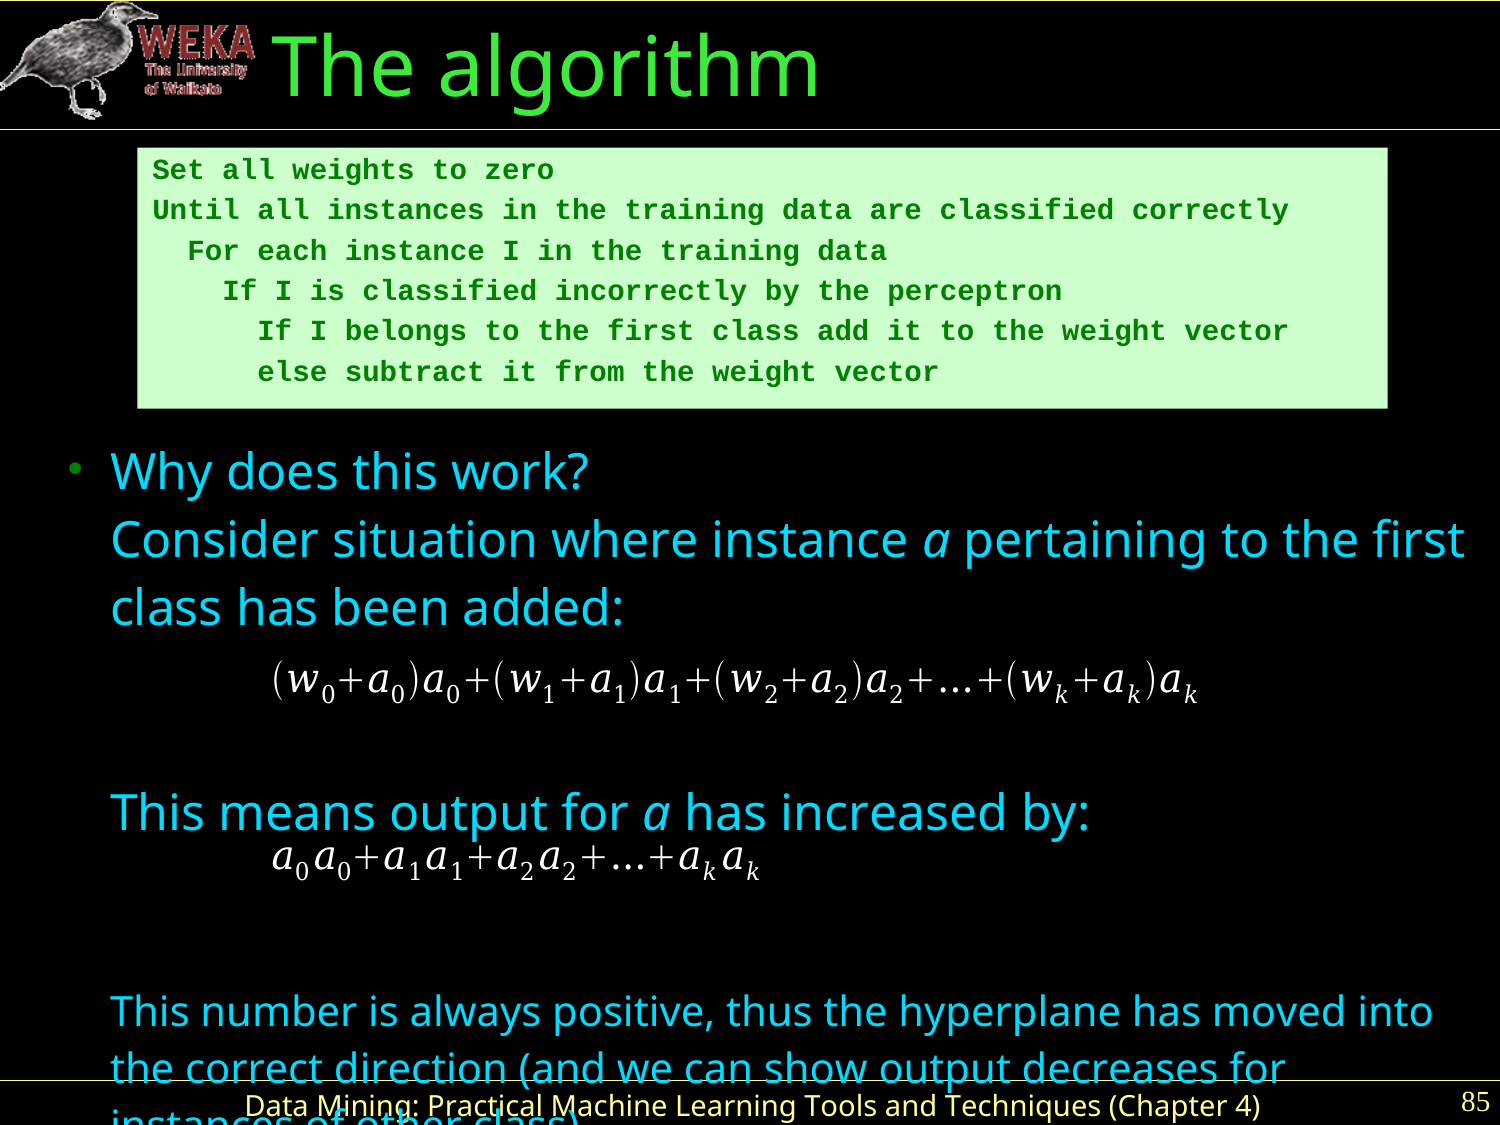

# The algorithm
Set all weights to zero
Until all instances in the training data are classified correctly
 For each instance I in the training data
 If I is classified incorrectly by the perceptron
 If I belongs to the first class add it to the weight vector
 else subtract it from the weight vector
Why does this work?
Consider situation where instance a pertaining to the first class has been added:
This means output for a has increased by:
This number is always positive, thus the hyperplane has moved into the correct direction (and we can show output decreases for instances of other class)
Data Mining: Practical Machine Learning Tools and Techniques (Chapter 4)
85